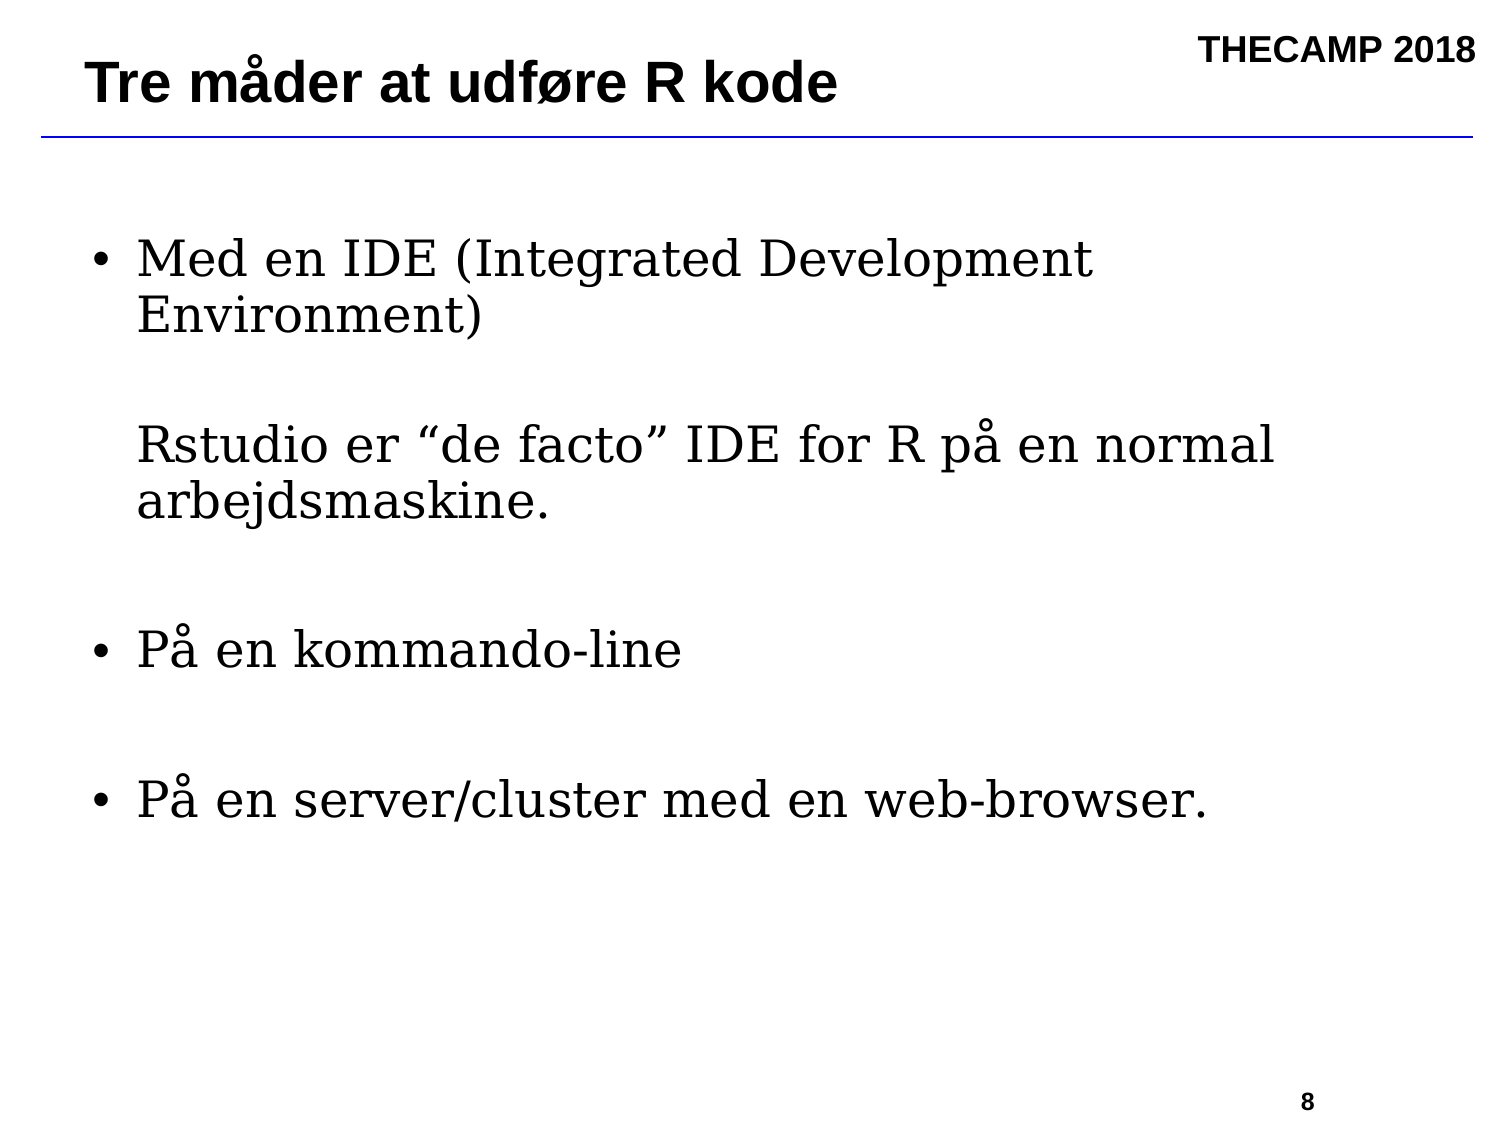

# Tre måder at udføre R kode
Med en IDE (Integrated Development Environment)
Rstudio er “de facto” IDE for R på en normal arbejdsmaskine.
På en kommando-line
På en server/cluster med en web-browser.